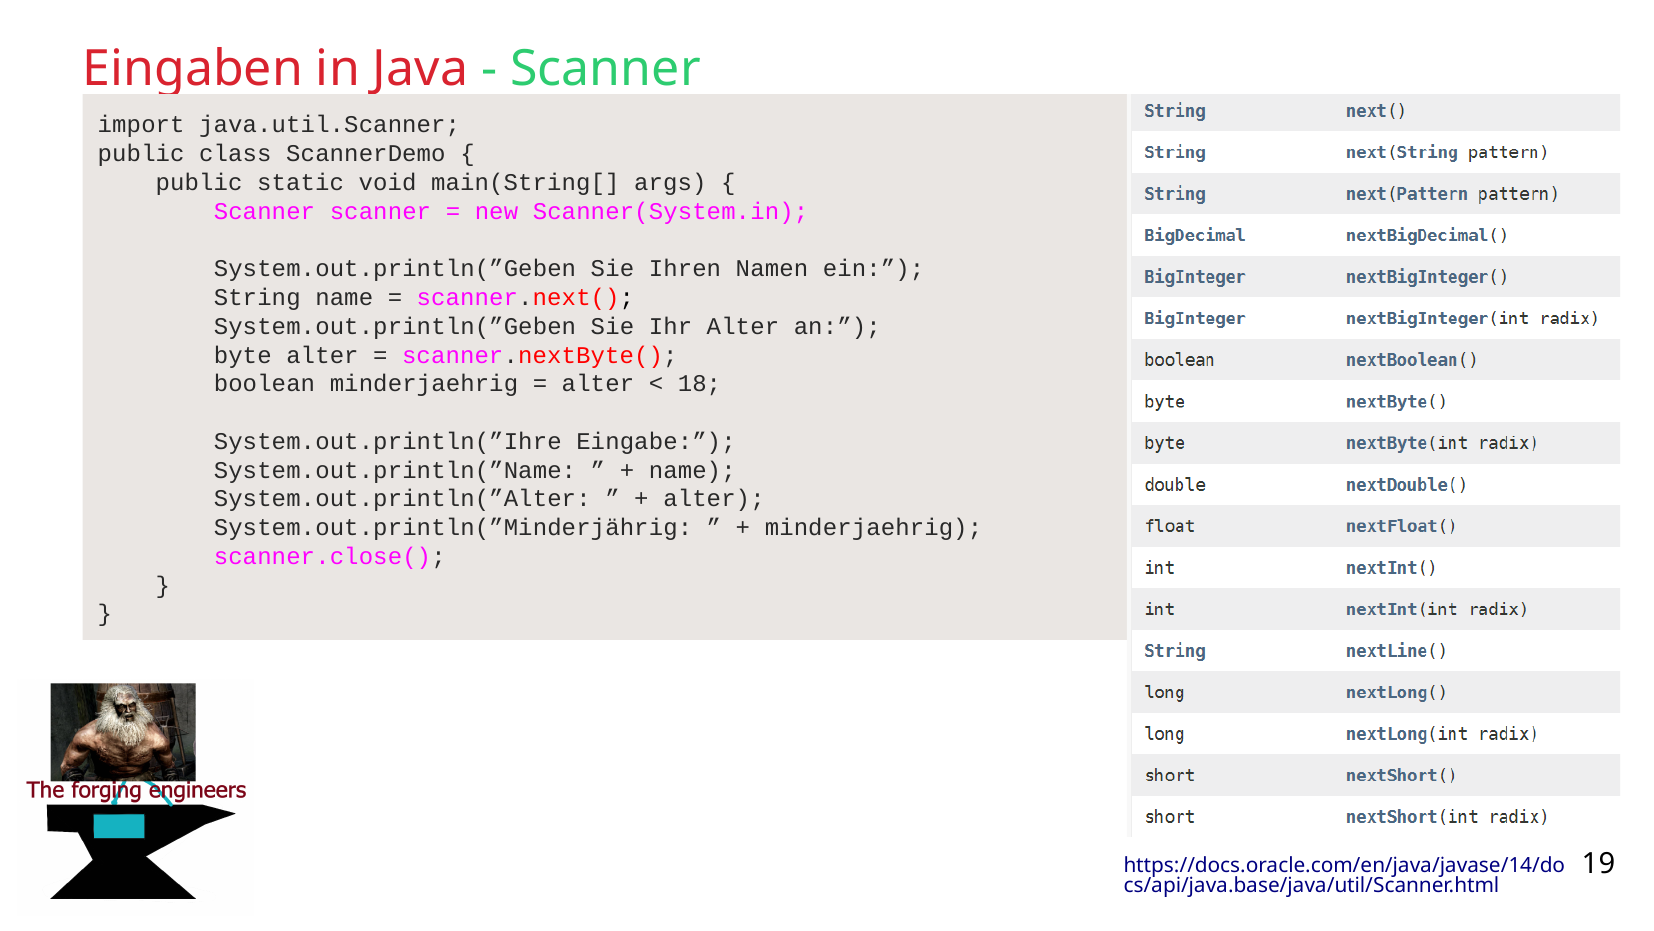

# Eingaben in Java - Scanner
import java.util.Scanner;
public class ScannerDemo {
 public static void main(String[] args) {
 Scanner scanner = new Scanner(System.in);
 -
 System.out.println(”Geben Sie Ihren Namen ein:”);
 String name = scanner.next();
 System.out.println(”Geben Sie Ihr Alter an:”);
 byte alter = scanner.nextByte();
 boolean minderjaehrig = alter < 18;
 -
 System.out.println(”Ihre Eingabe:”);
 System.out.println(”Name: ” + name);
 System.out.println(”Alter: ” + alter);
 System.out.println(”Minderjährig: ” + minderjaehrig);
 scanner.close();
 }
}
https://docs.oracle.com/en/java/javase/14/docs/api/java.base/java/util/Scanner.html